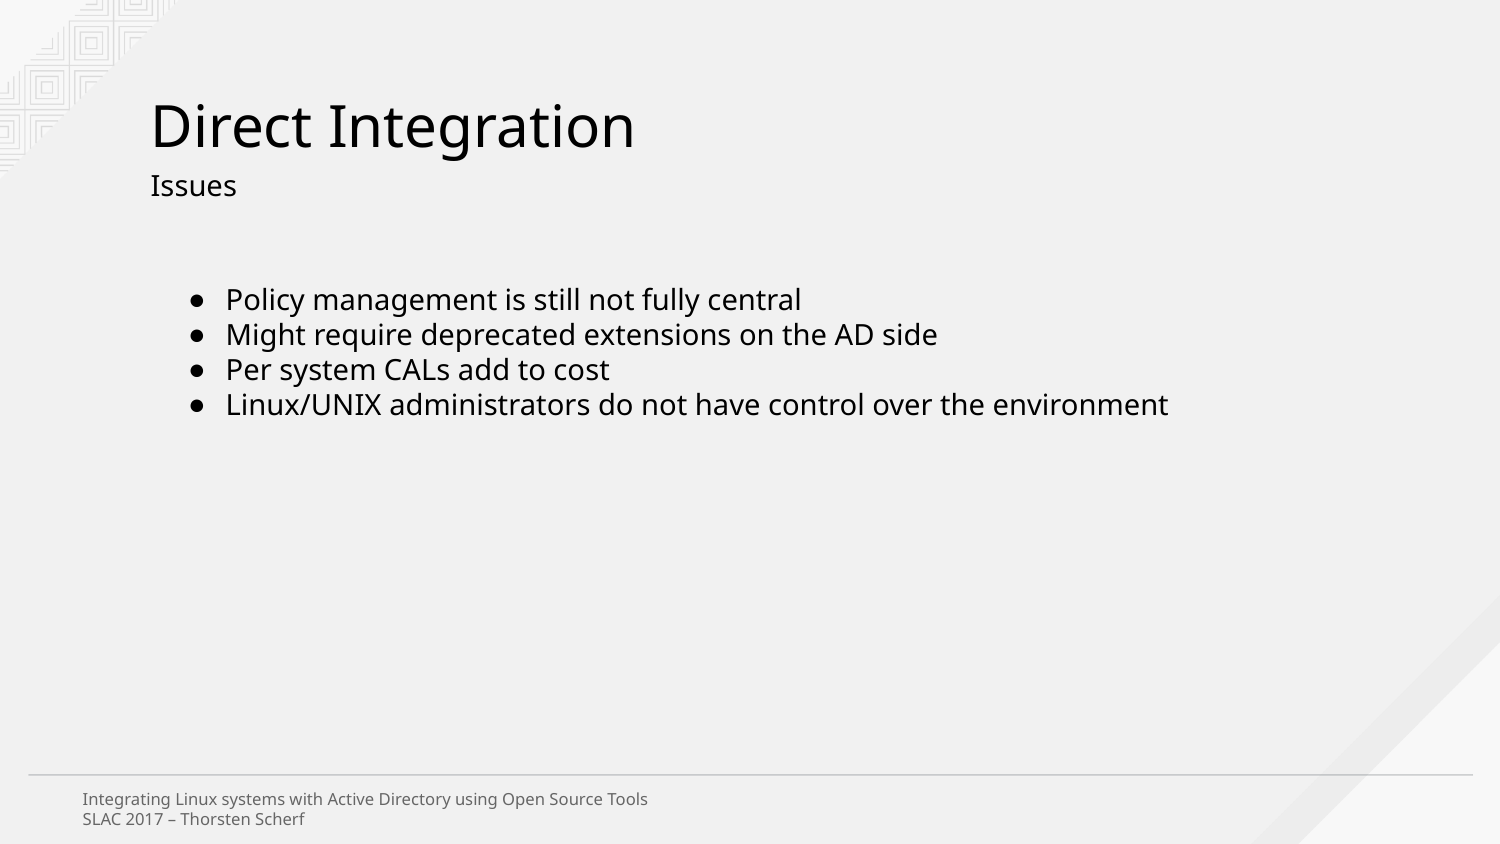

Direct Integration
Issues
# Policy management is still not fully central
Might require deprecated extensions on the AD side
Per system CALs add to cost
Linux/UNIX administrators do not have control over the environment